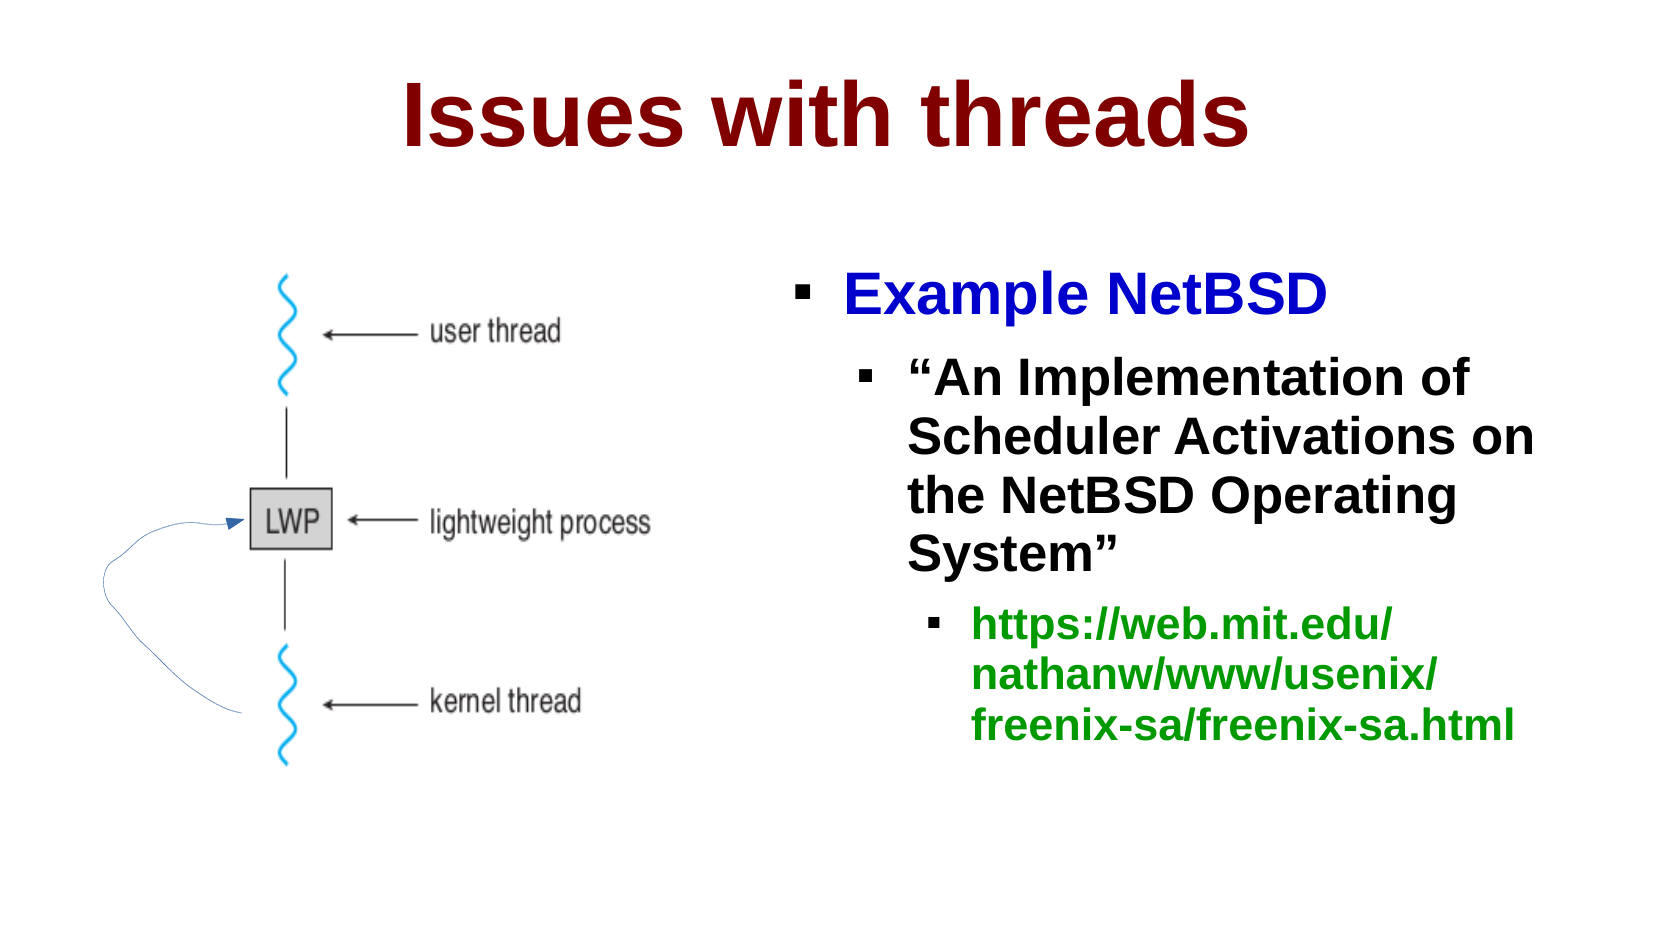

# Issues with threads
Example NetBSD
“An Implementation of Scheduler Activations on the NetBSD Operating System”
https://web.mit.edu/nathanw/www/usenix/freenix-sa/freenix-sa.html